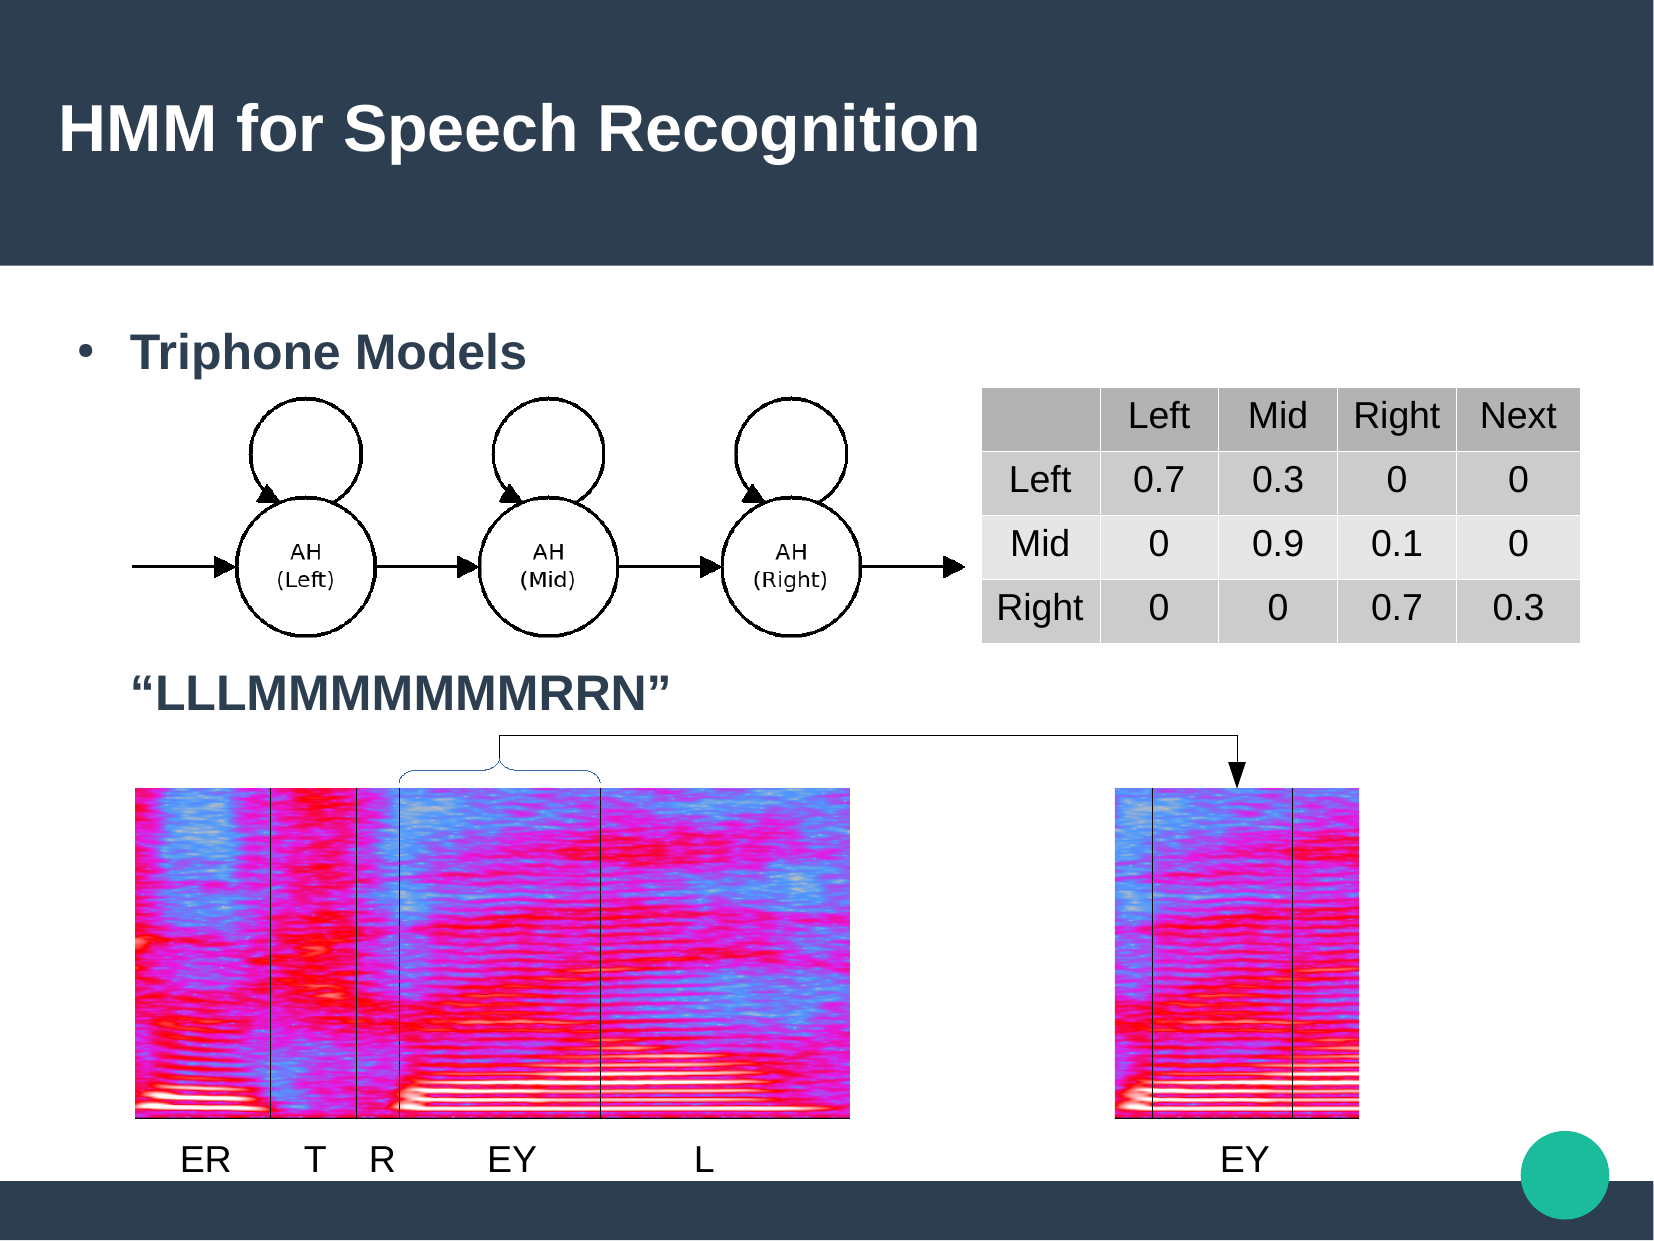

# HMM for Speech Recognition
Triphone Models
“LLLMMMMMMMRRN”
| | Left | Mid | Right | Next |
| --- | --- | --- | --- | --- |
| Left | 0.7 | 0.3 | 0 | 0 |
| Mid | 0 | 0.9 | 0.1 | 0 |
| Right | 0 | 0 | 0.7 | 0.3 |
ER
T
R
EY
L
EY